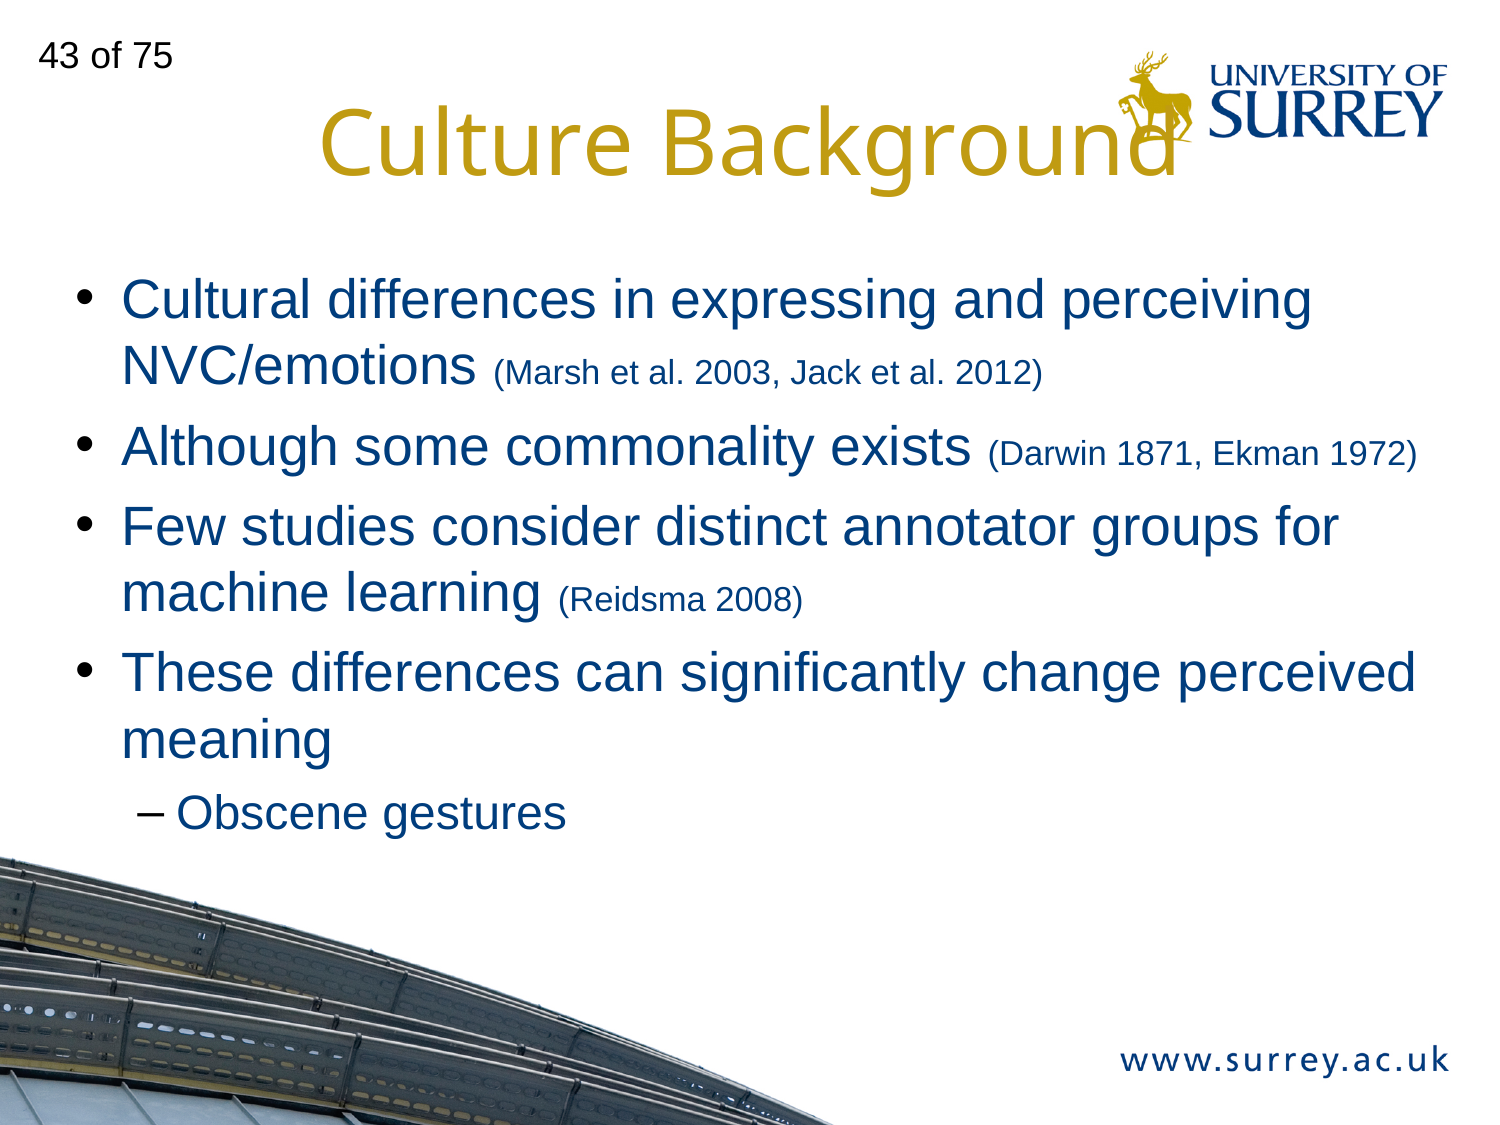

# Culture Background
Cultural differences in expressing and perceiving NVC/emotions (Marsh et al. 2003, Jack et al. 2012)
Although some commonality exists (Darwin 1871, Ekman 1972)
Few studies consider distinct annotator groups for machine learning (Reidsma 2008)
These differences can significantly change perceived meaning
Obscene gestures